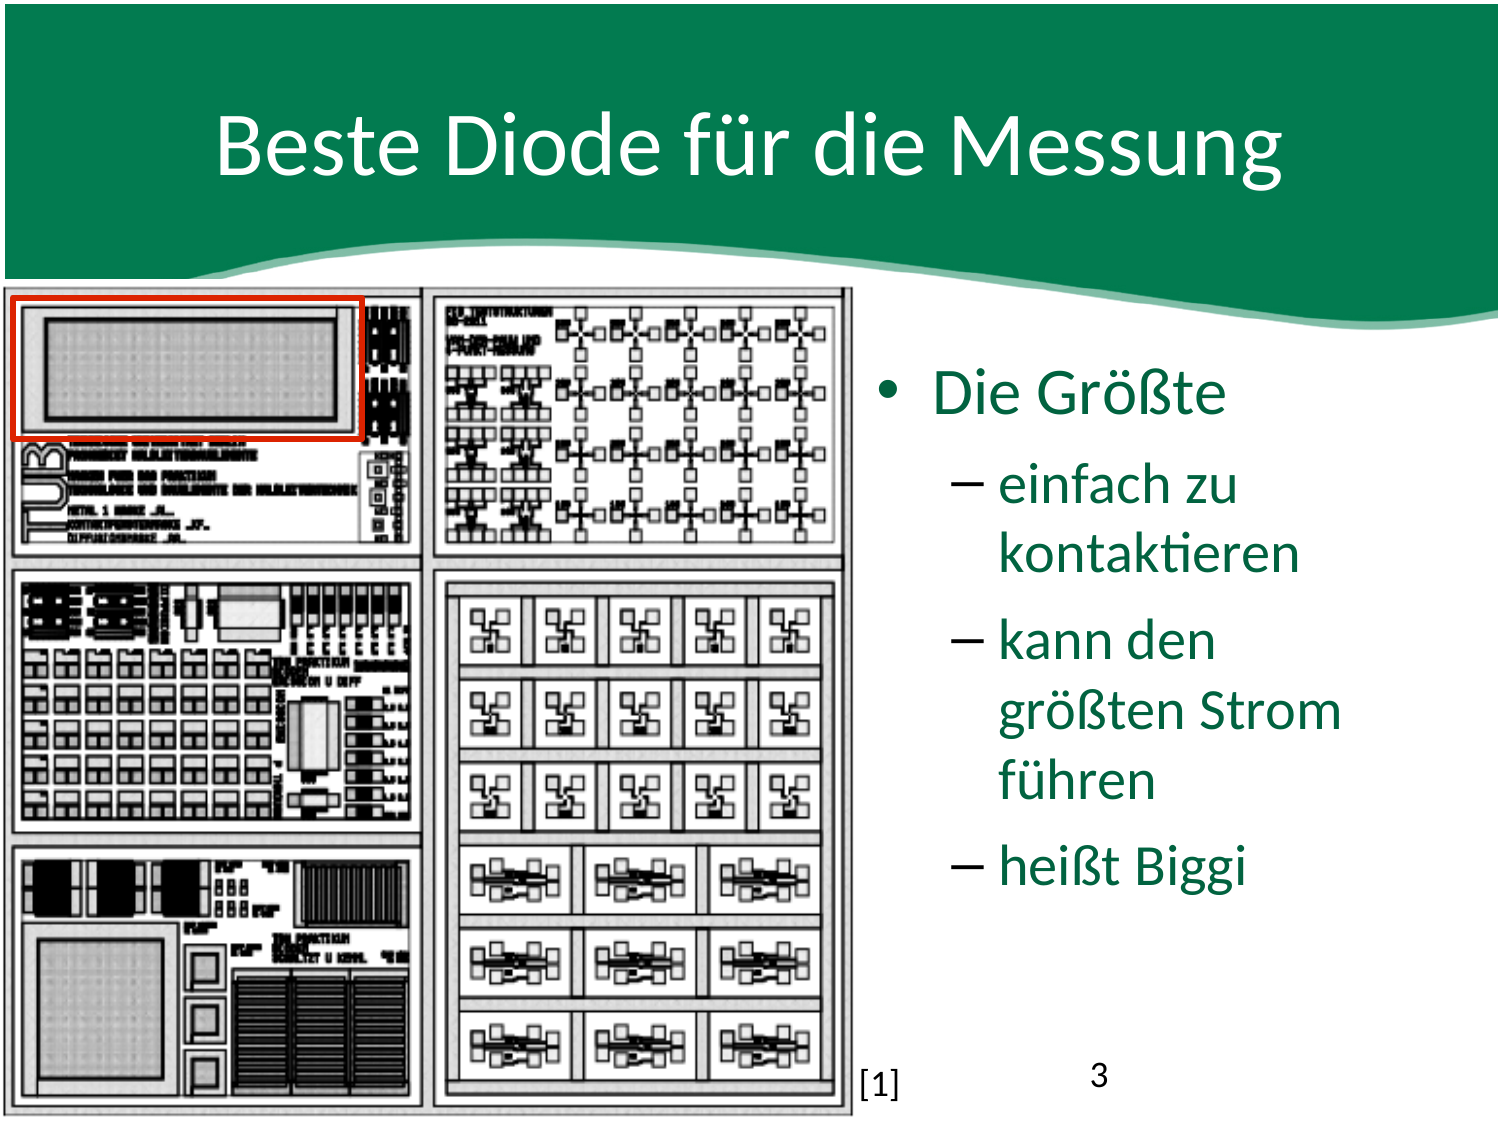

# Beste Diode für die Messung
BILD
Lage der Diode auf dem Die
Die Größte
einfach zu kontaktieren
kann den größten Strom führen
heißt Biggi
3
[1]